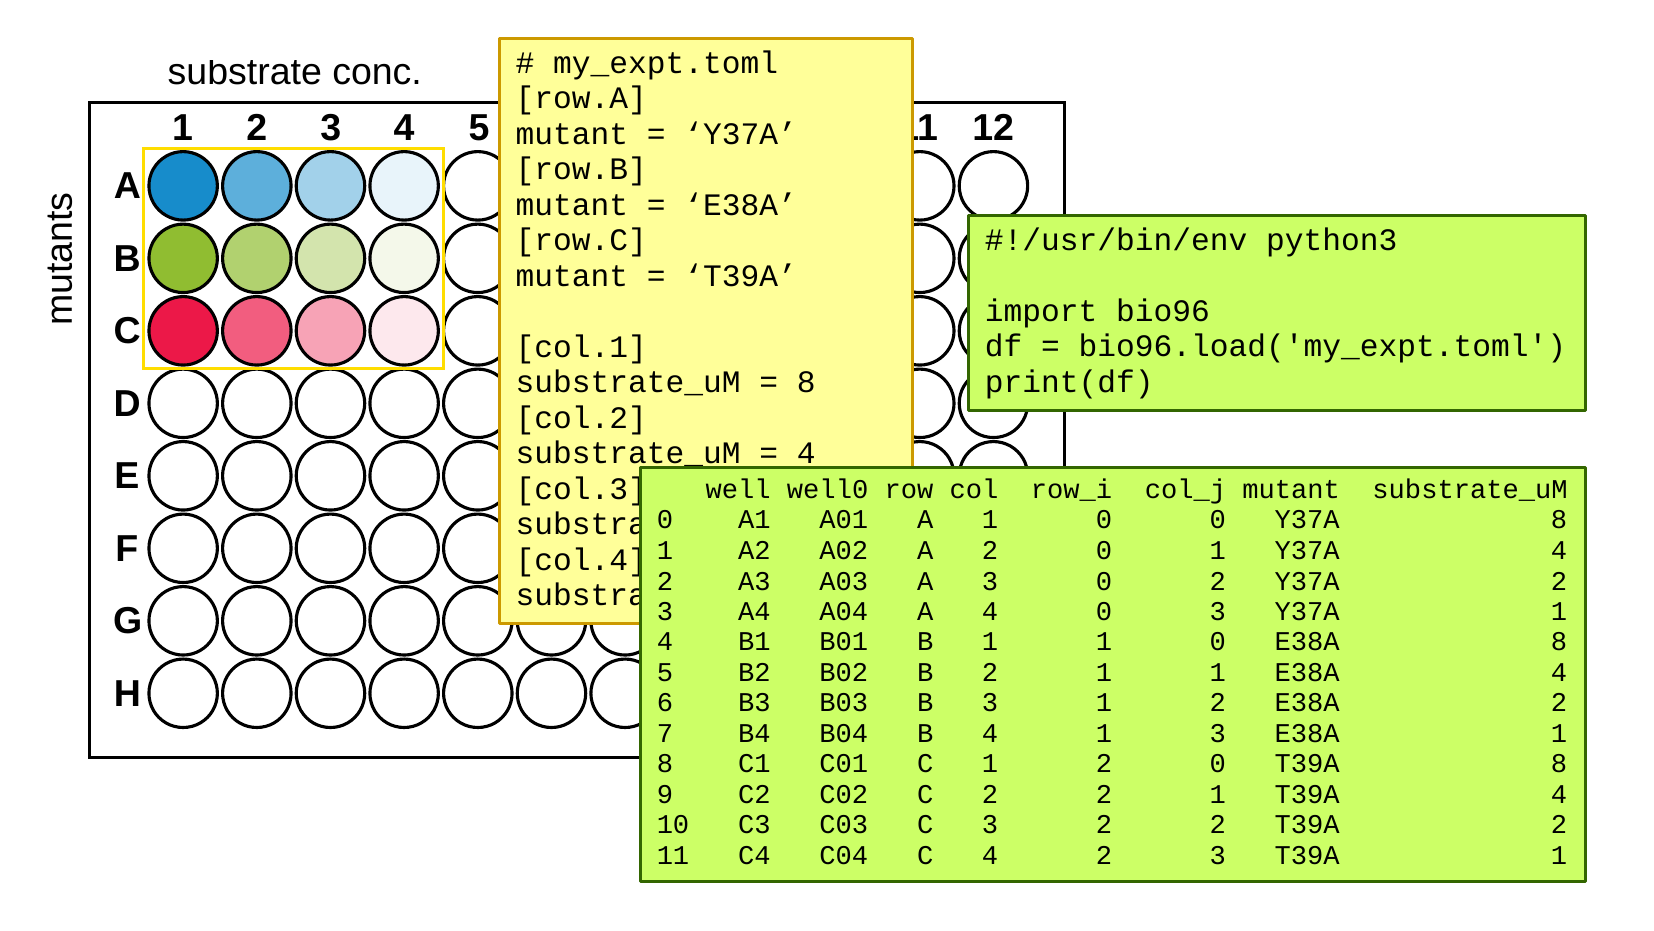

# my_expt.toml
[row.A]
mutant = ‘Y37A’
[row.B]
mutant = ‘E38A’
[row.C]
mutant = ‘T39A’
[col.1]
substrate_uM = 8
[col.2]
substrate_uM = 4
[col.3]
substrate_uM = 2
[col.4]
substrate_uM = 1
#!/usr/bin/env python3
import bio96
df = bio96.load('my_expt.toml')
print(df)
 well well0 row col row_i col_j mutant substrate_uM
0 A1 A01 A 1 0 0 Y37A 8
1 A2 A02 A 2 0 1 Y37A 4
2 A3 A03 A 3 0 2 Y37A 2
3 A4 A04 A 4 0 3 Y37A 1
4 B1 B01 B 1 1 0 E38A 8
5 B2 B02 B 2 1 1 E38A 4
6 B3 B03 B 3 1 2 E38A 2
7 B4 B04 B 4 1 3 E38A 1
8 C1 C01 C 1 2 0 T39A 8
9 C2 C02 C 2 2 1 T39A 4
10 C3 C03 C 3 2 2 T39A 2
11 C4 C04 C 4 2 3 T39A 1